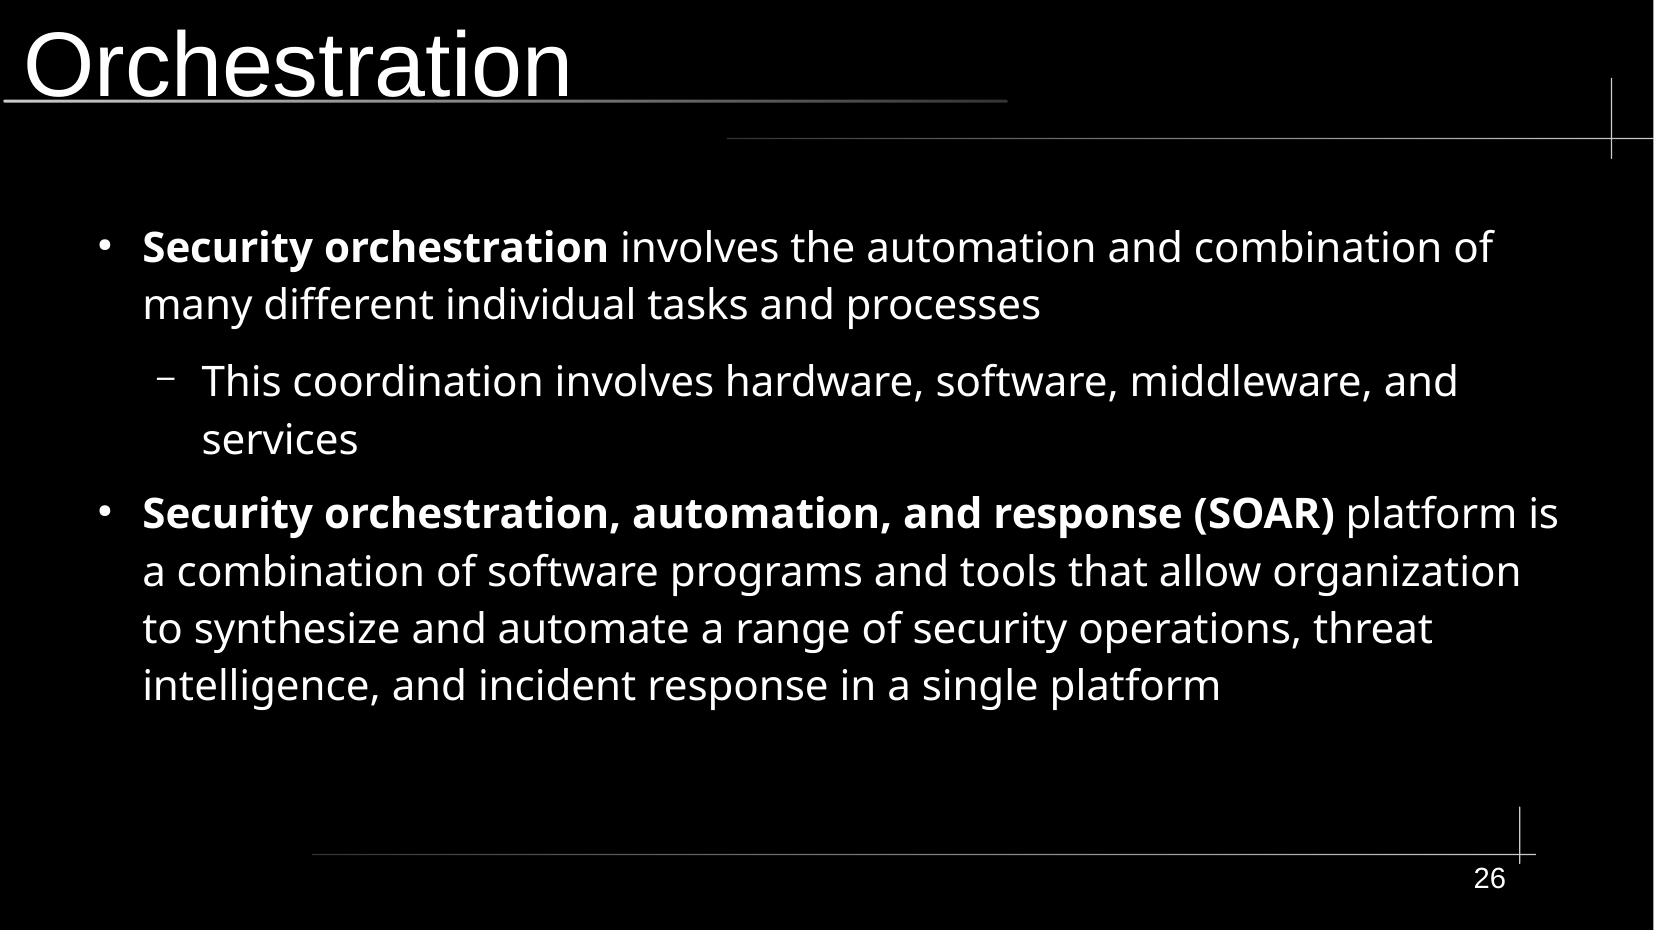

# Orchestration
Security orchestration involves the automation and combination of many different individual tasks and processes
This coordination involves hardware, software, middleware, and services
Security orchestration, automation, and response (SOAR) platform is a combination of software programs and tools that allow organization to synthesize and automate a range of security operations, threat intelligence, and incident response in a single platform
26